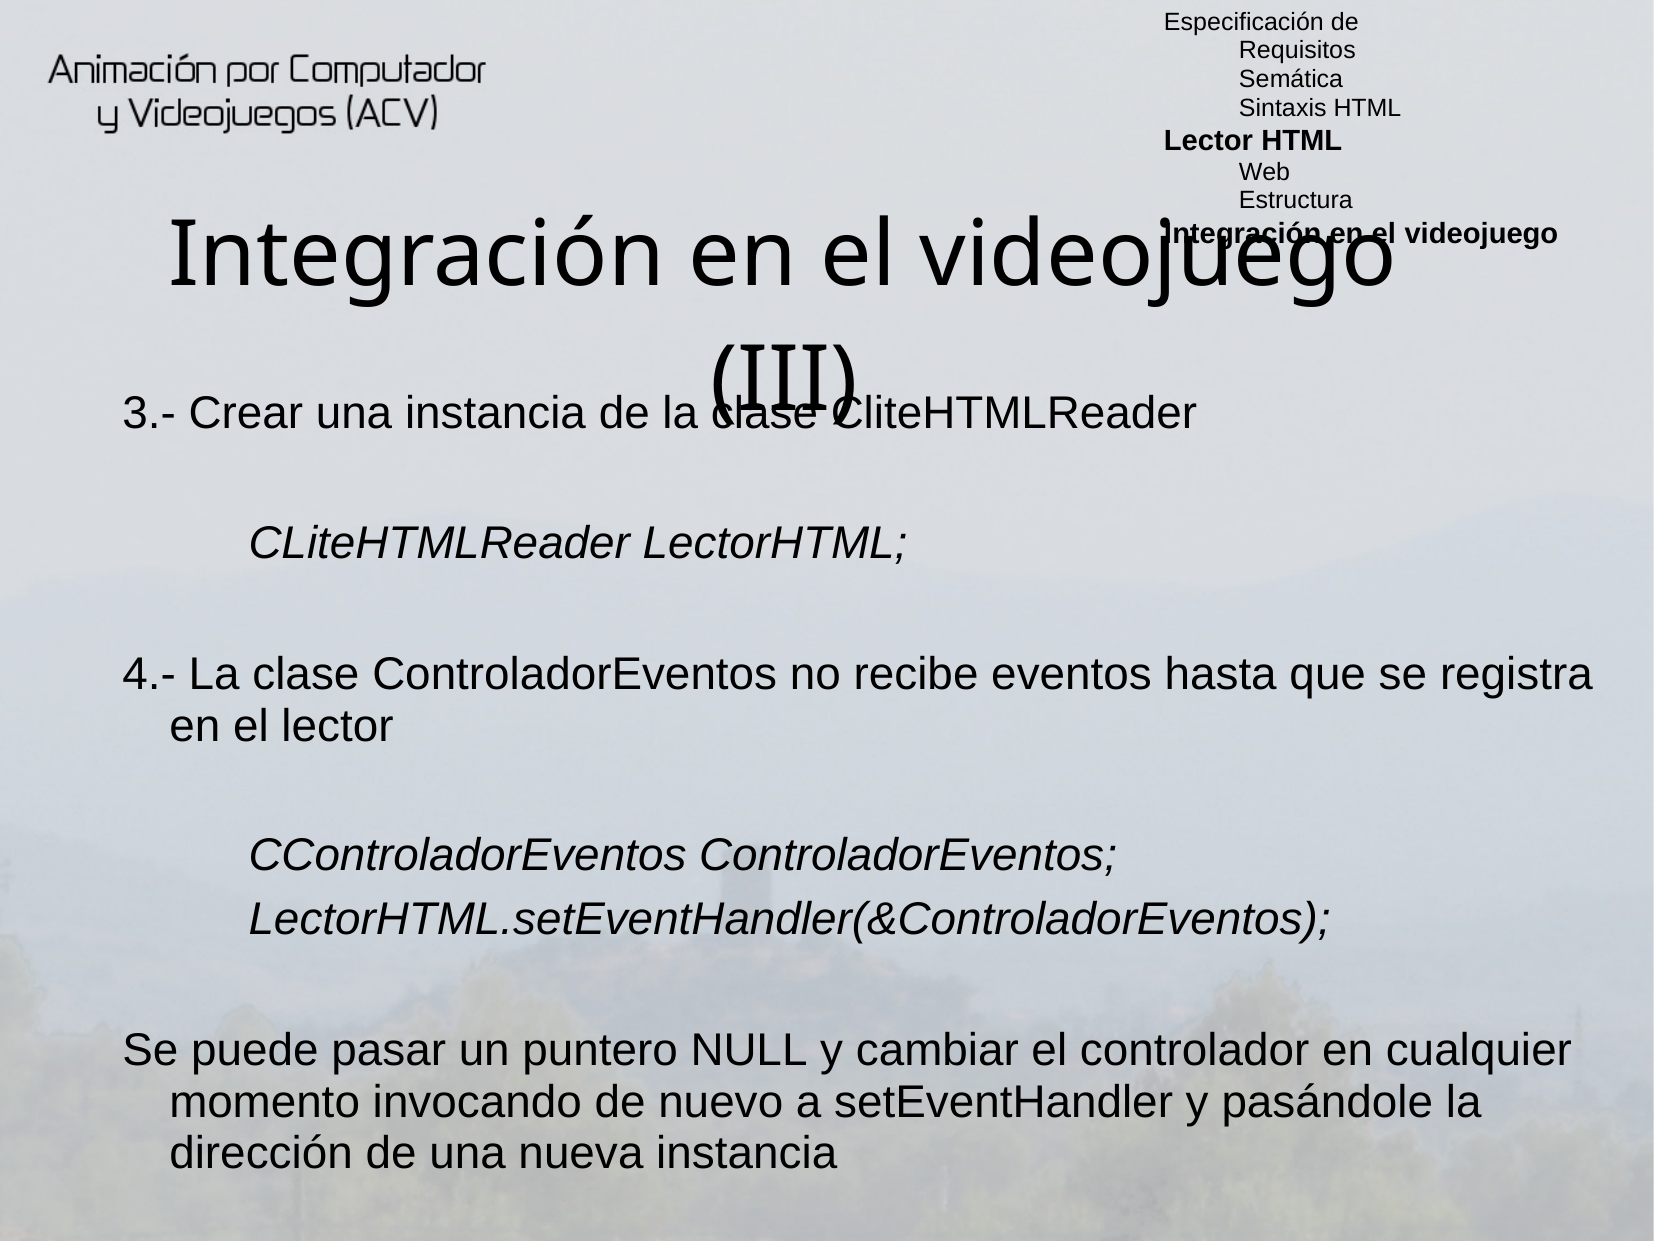

Especificación de
Requisitos
Semática
Sintaxis HTML
Lector HTML
Web
Estructura
Integración en el videojuego
Integración en el videojuego (III)
# 3.- Crear una instancia de la clase CliteHTMLReader
 CLiteHTMLReader LectorHTML;
4.- La clase ControladorEventos no recibe eventos hasta que se registra en el lector
 CControladorEventos ControladorEventos;
 LectorHTML.setEventHandler(&ControladorEventos);
Se puede pasar un puntero NULL y cambiar el controlador en cualquier momento invocando de nuevo a setEventHandler y pasándole la dirección de una nueva instancia